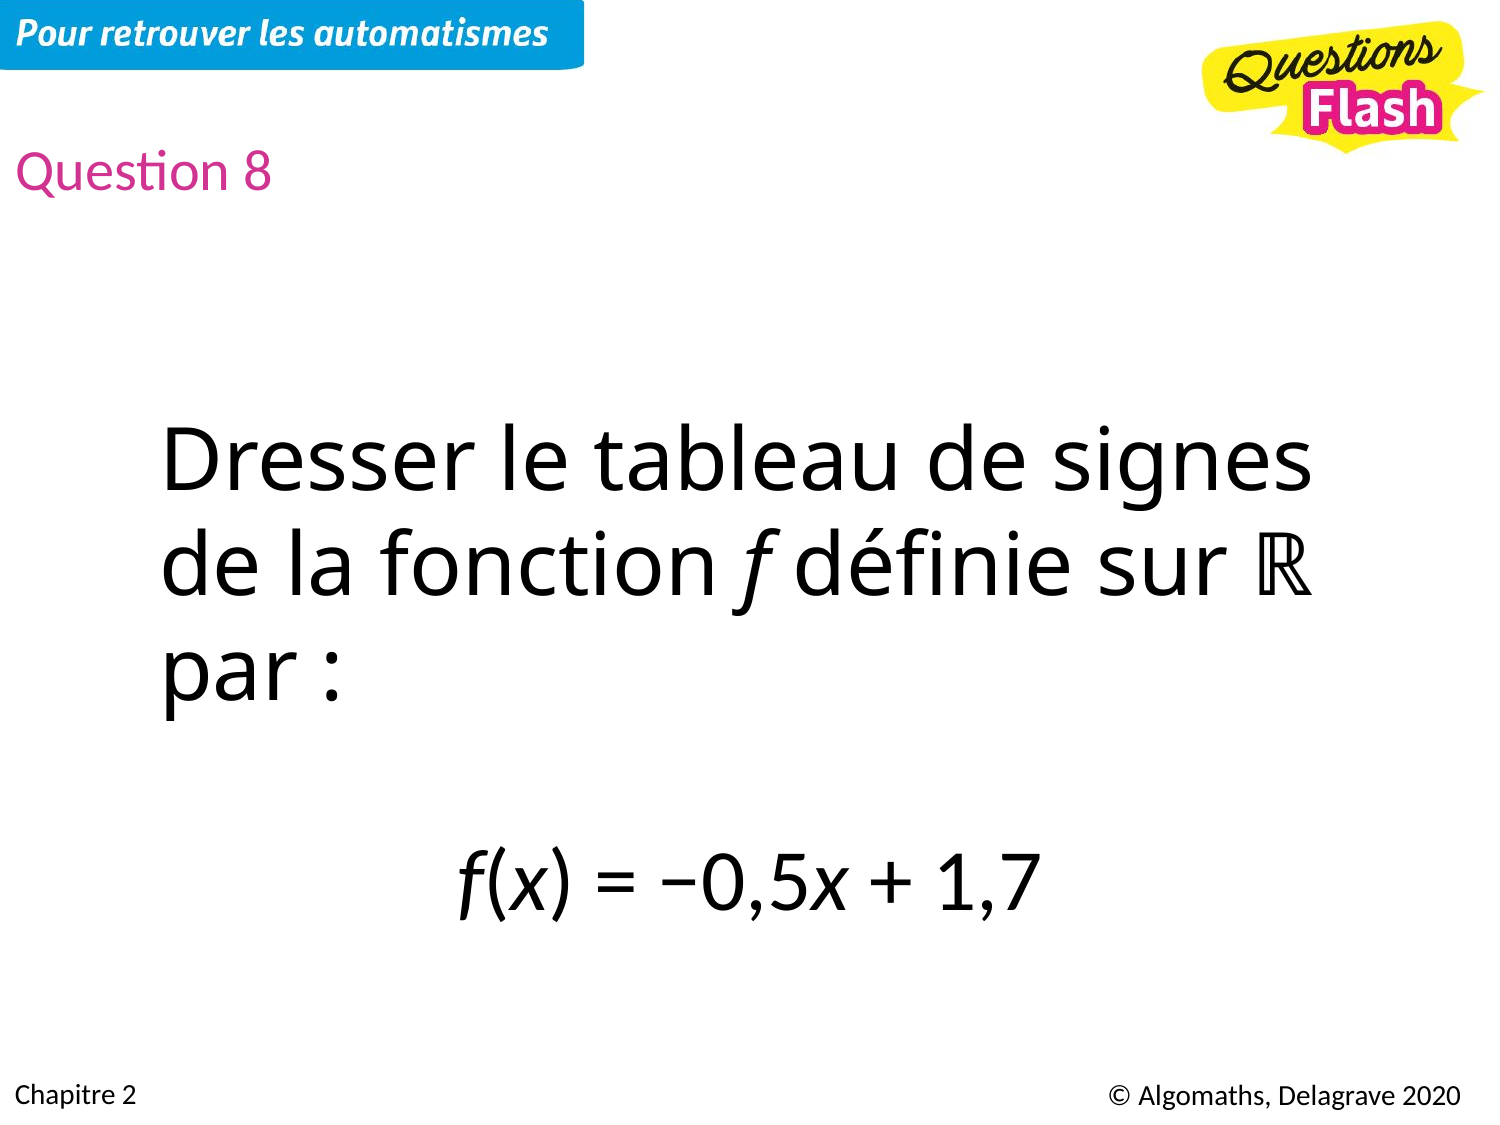

Question 8
Dresser le tableau de signes de la fonction f définie sur ℝ par :
f(x) = −0,5x + 1,7